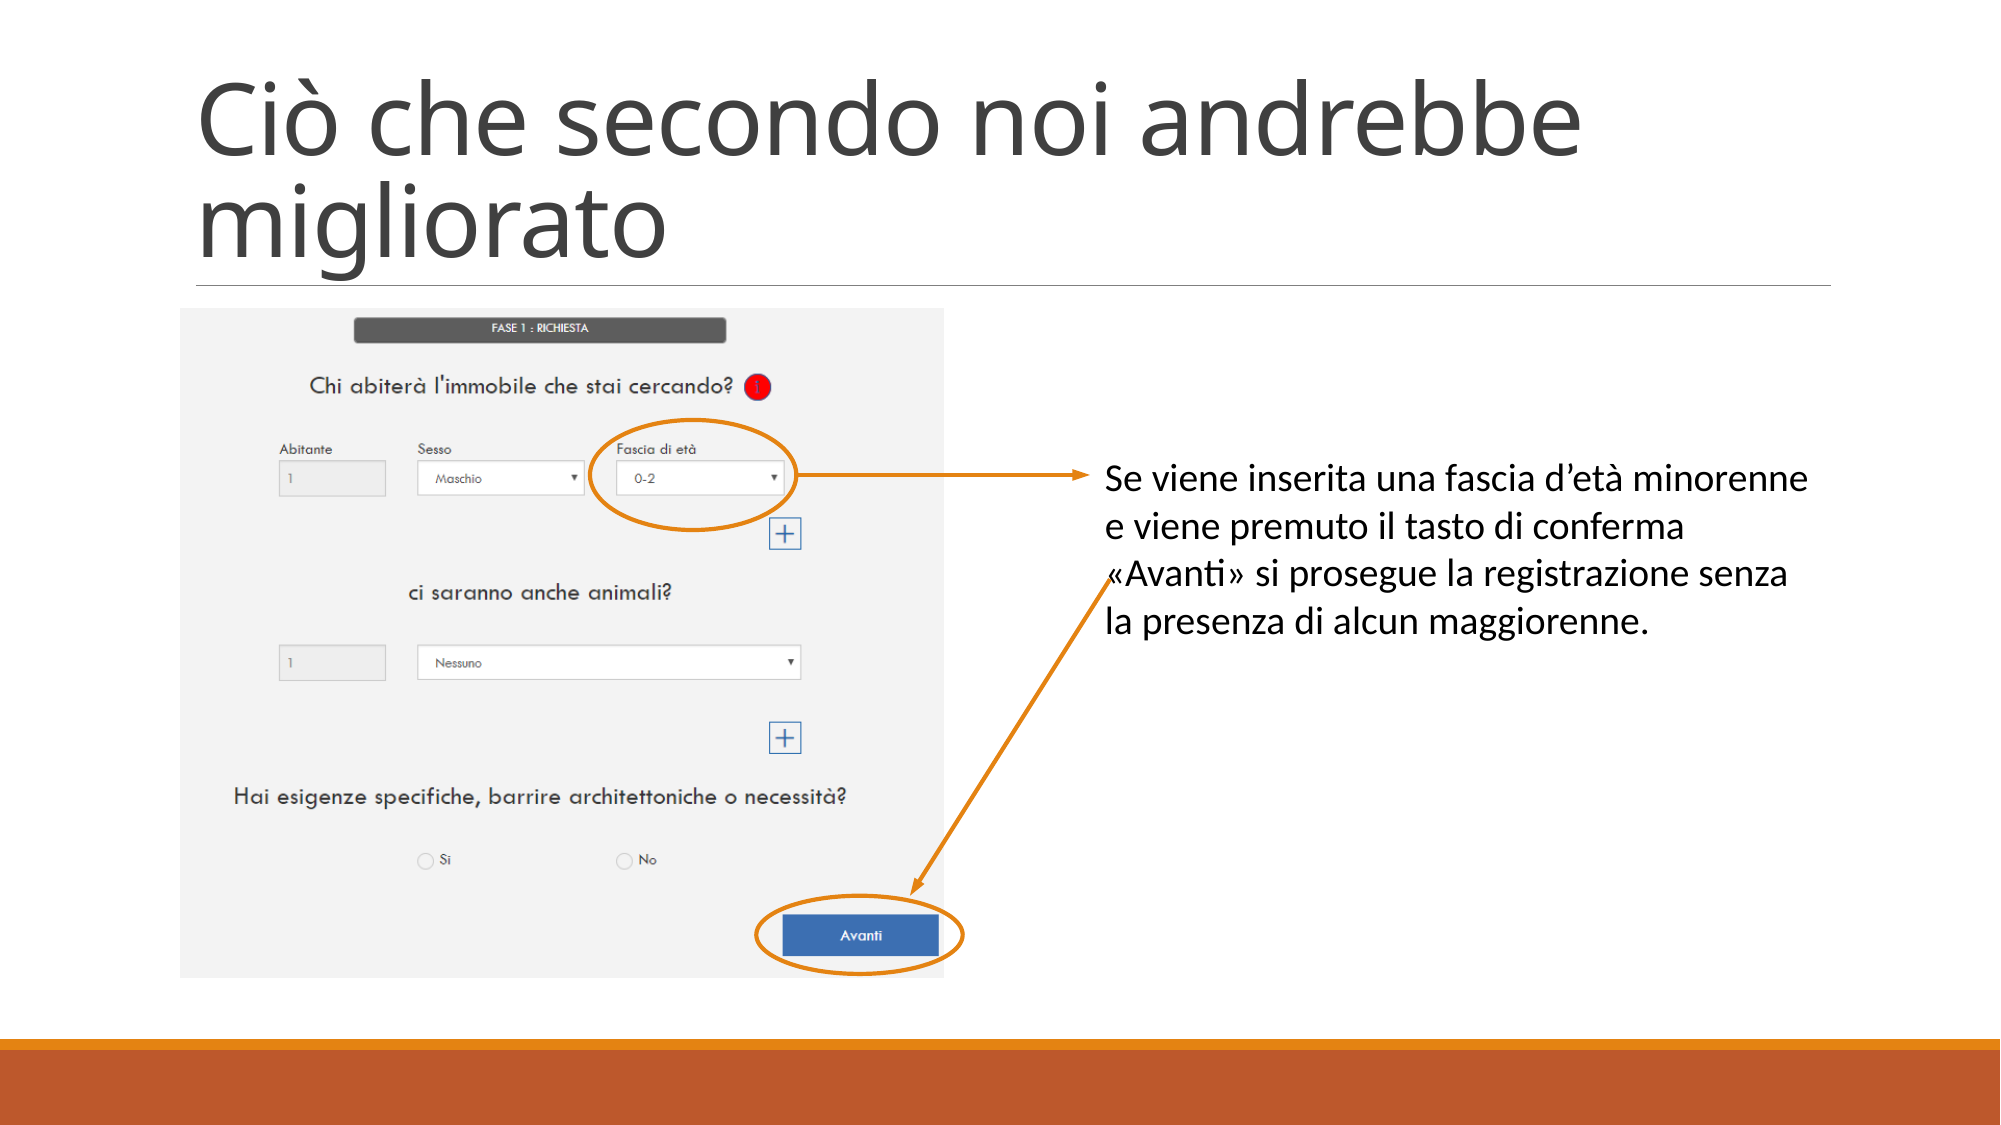

# Ciò che secondo noi andrebbe migliorato
Se viene inserita una fascia d’età minorenne e viene premuto il tasto di conferma «Avanti» si prosegue la registrazione senza la presenza di alcun maggiorenne.